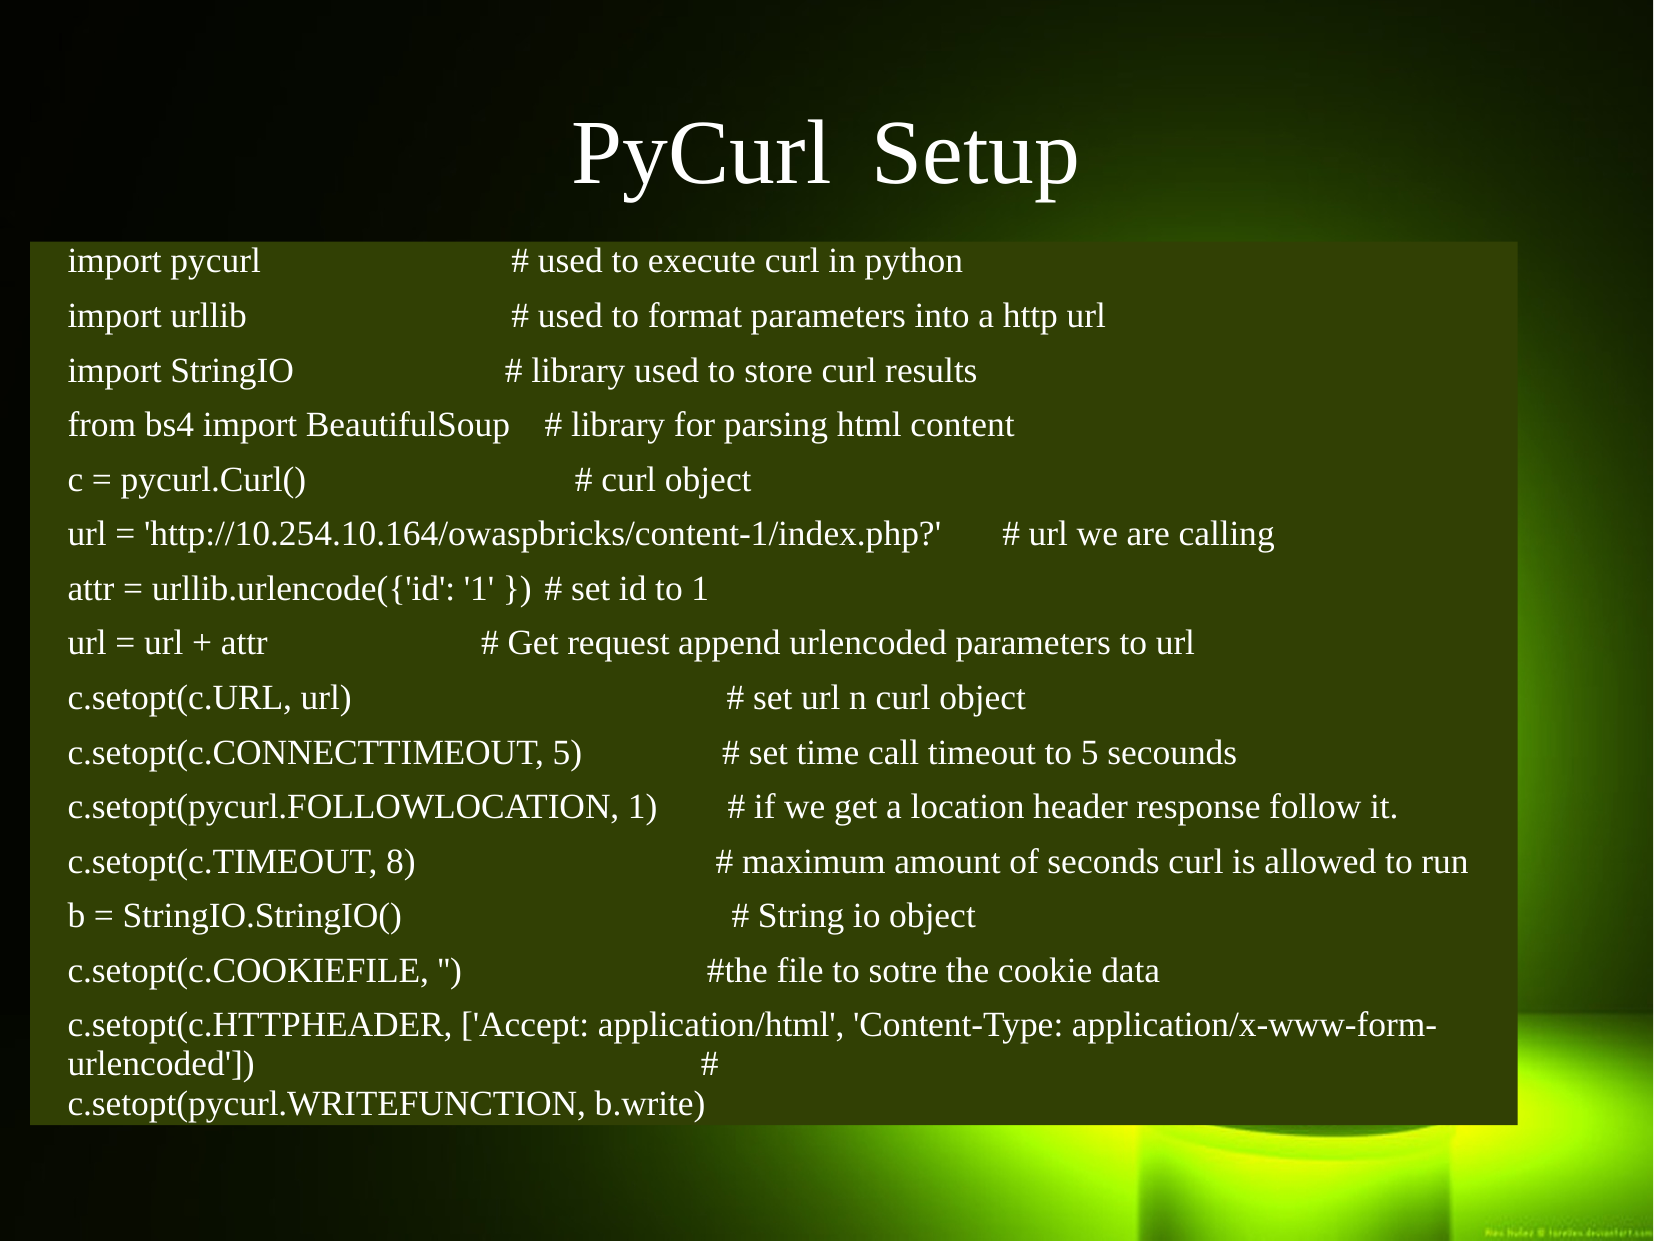

# PyCurl	Setup
import pycurl		 # used to execute curl in python
import urllib				 # used to format parameters into a http url
import StringIO 	 		 																				# library used to store curl results
from bs4 import BeautifulSoup 	# library for parsing html content
c = pycurl.Curl()				 			 # curl object
url = 'http://10.254.10.164/owaspbricks/content-1/index.php?' # url we are calling
attr = urllib.urlencode({'id': '1' }) 		# set id to 1
url = url + attr 			 # Get request append urlencoded parameters to url
c.setopt(c.URL, url)			 # set url n curl object
c.setopt(c.CONNECTTIMEOUT, 5) # set time call timeout to 5 secounds
c.setopt(pycurl.FOLLOWLOCATION, 1) # if we get a location header response follow it.
c.setopt(c.TIMEOUT, 8) 												 # maximum amount of seconds curl is allowed to run
b = StringIO.StringIO()																			 # String io object
c.setopt(c.COOKIEFILE, '') #the file to sotre the cookie data
c.setopt(c.HTTPHEADER, ['Accept: application/html', 'Content-Type: application/x-www-form-urlencoded']) #
c.setopt(pycurl.WRITEFUNCTION, b.write)